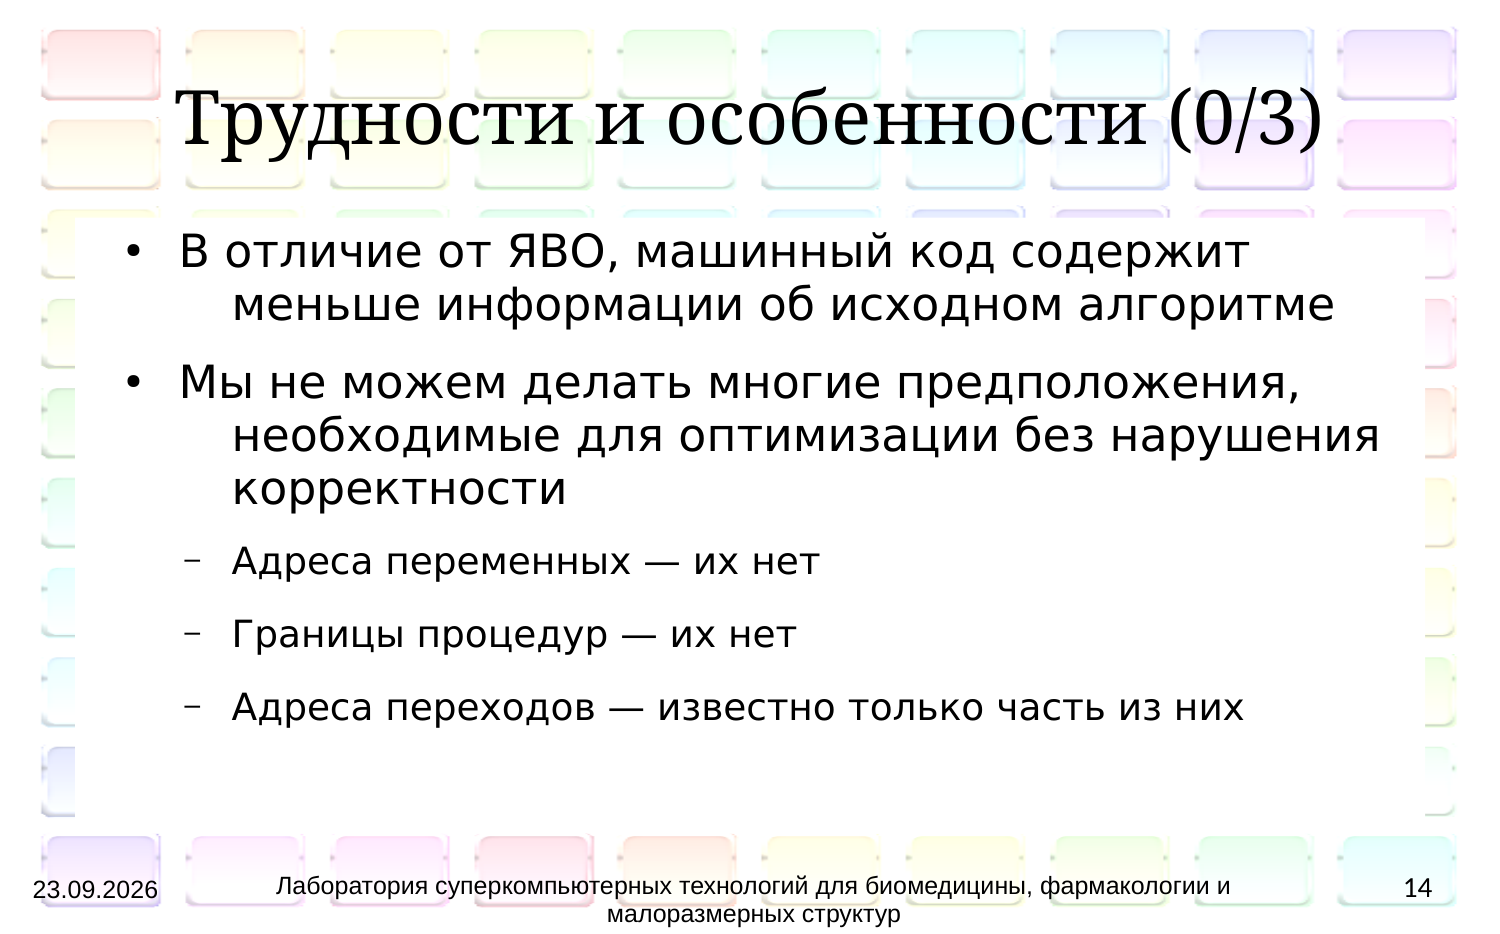

# Трудности и особенности (0/3)
В отличие от ЯВО, машинный код содержит меньше информации об исходном алгоритме
Мы не можем делать многие предположения, необходимые для оптимизации без нарушения корректности
Адреса переменных — их нет
Границы процедур — их нет
Адреса переходов — известно только часть из них
Лаборатория суперкомпьютерных технологий для биомедицины, фармакологии и малоразмерных структур